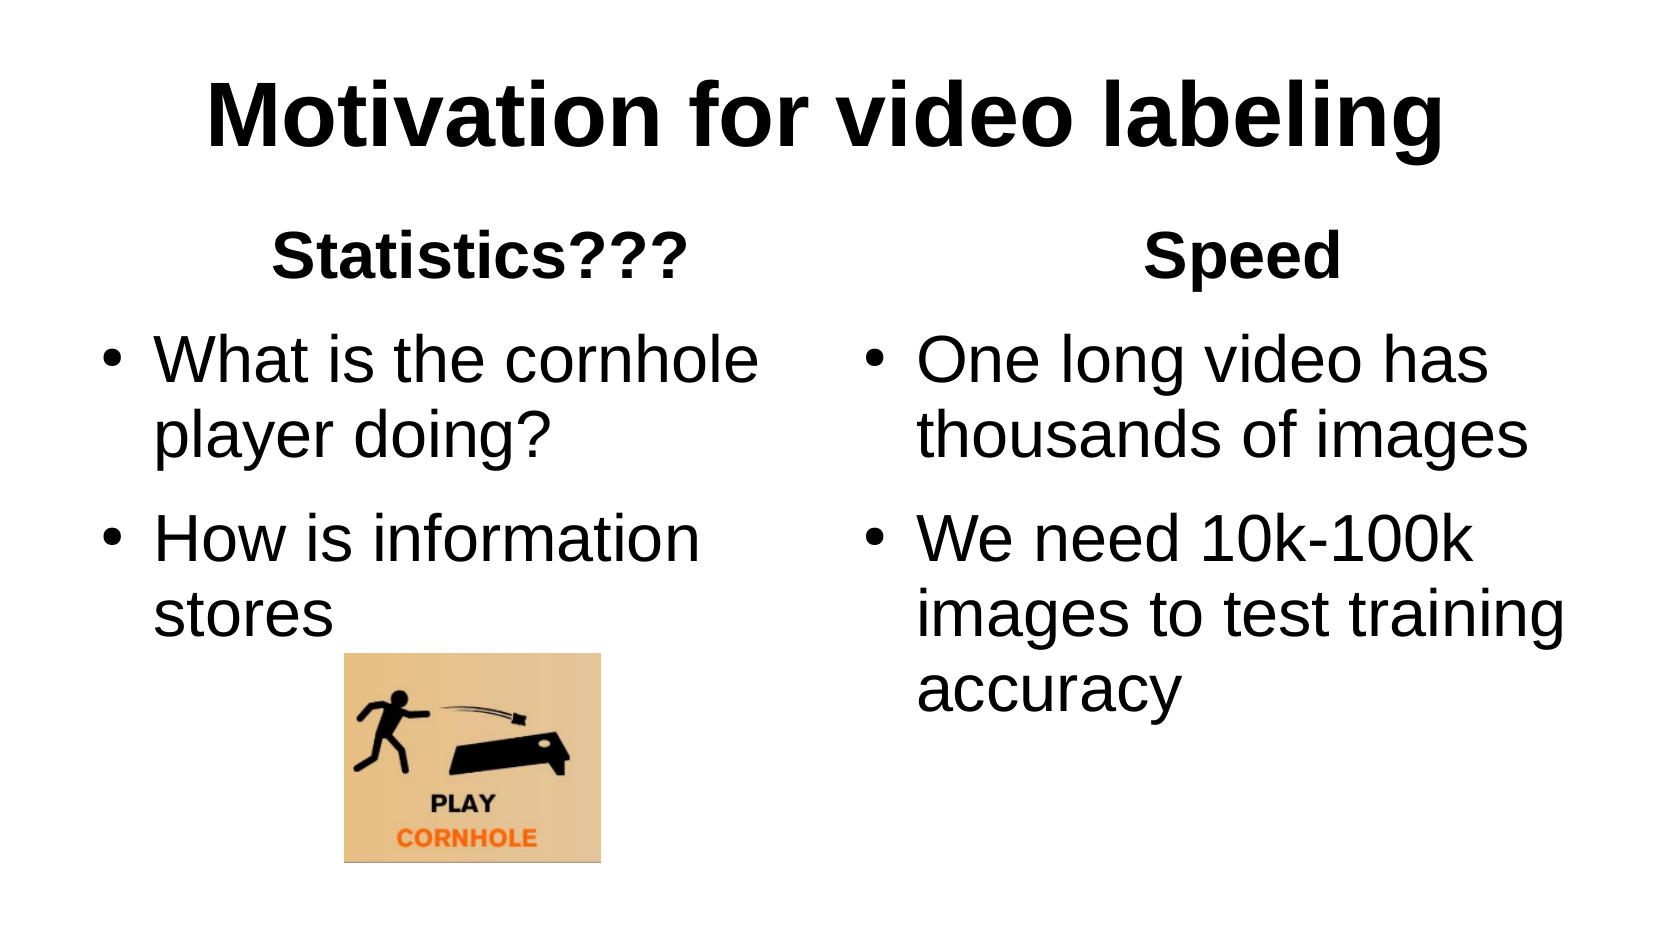

# Motivation for video labeling
Statistics???
What is the cornhole player doing?
How is information stores
Speed
One long video has thousands of images
We need 10k-100k images to test training accuracy